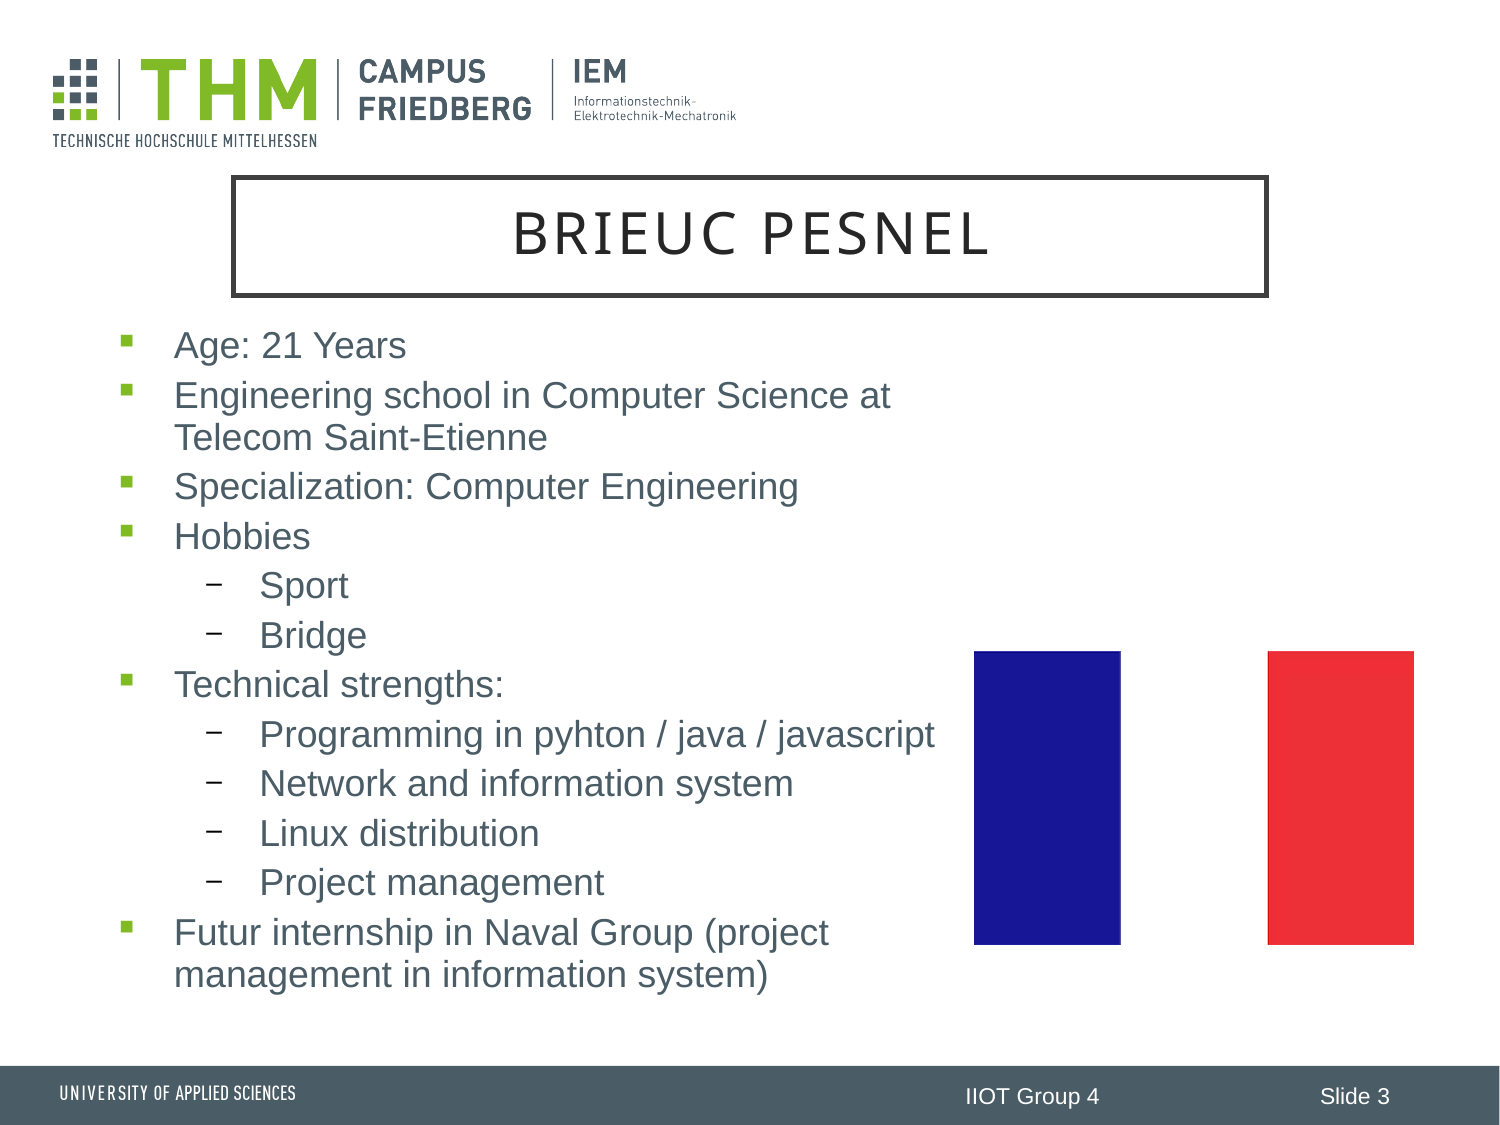

# Brieuc pesnel
Age: 21 Years
Engineering school in Computer Science at Telecom Saint-Etienne
Specialization: Computer Engineering
Hobbies
Sport
Bridge
Technical strengths:
Programming in pyhton / java / javascript
Network and information system
Linux distribution
Project management
Futur internship in Naval Group (project management in information system)